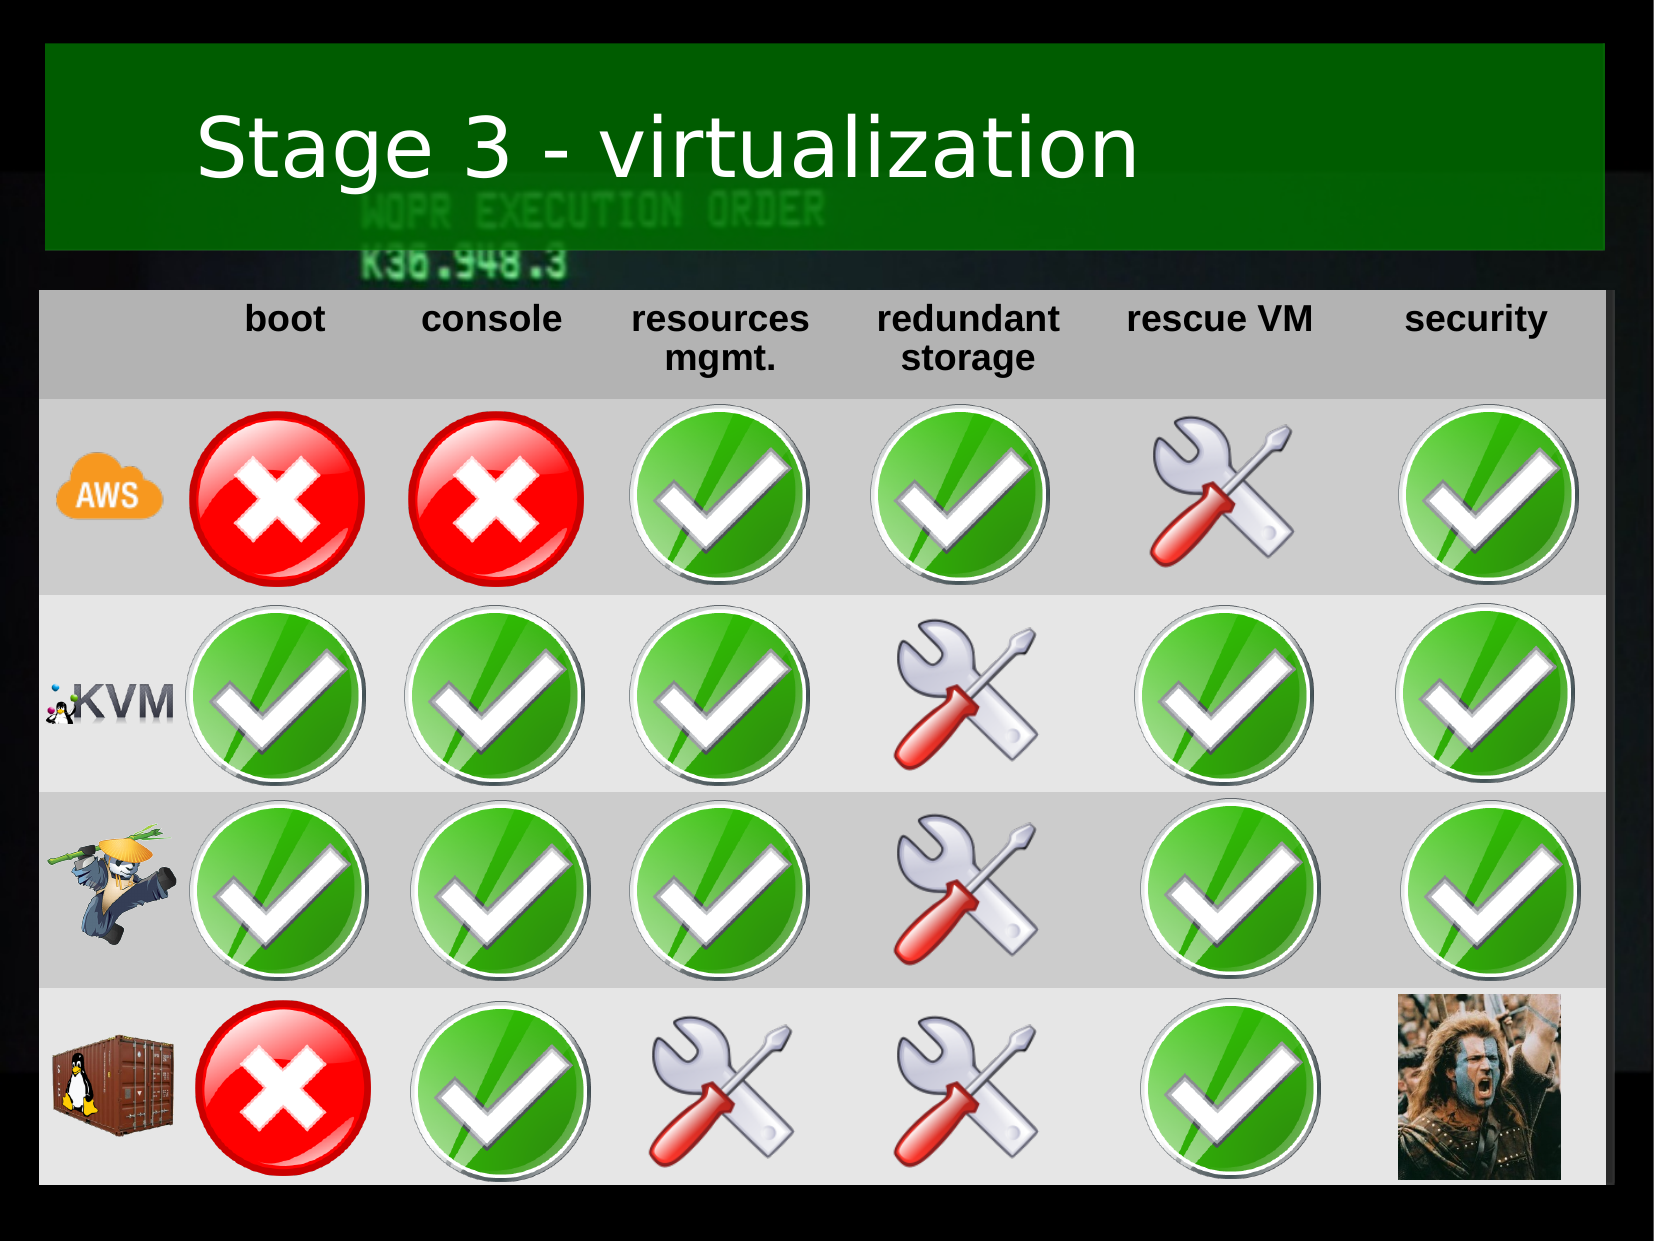

# Stage 3 - virtualization
| | boot | console | resources mgmt. | redundant storage | rescue VM | security |
| --- | --- | --- | --- | --- | --- | --- |
| | | | | | | |
| | | | | | | |
| | | | | | | |
| | | | | | | |